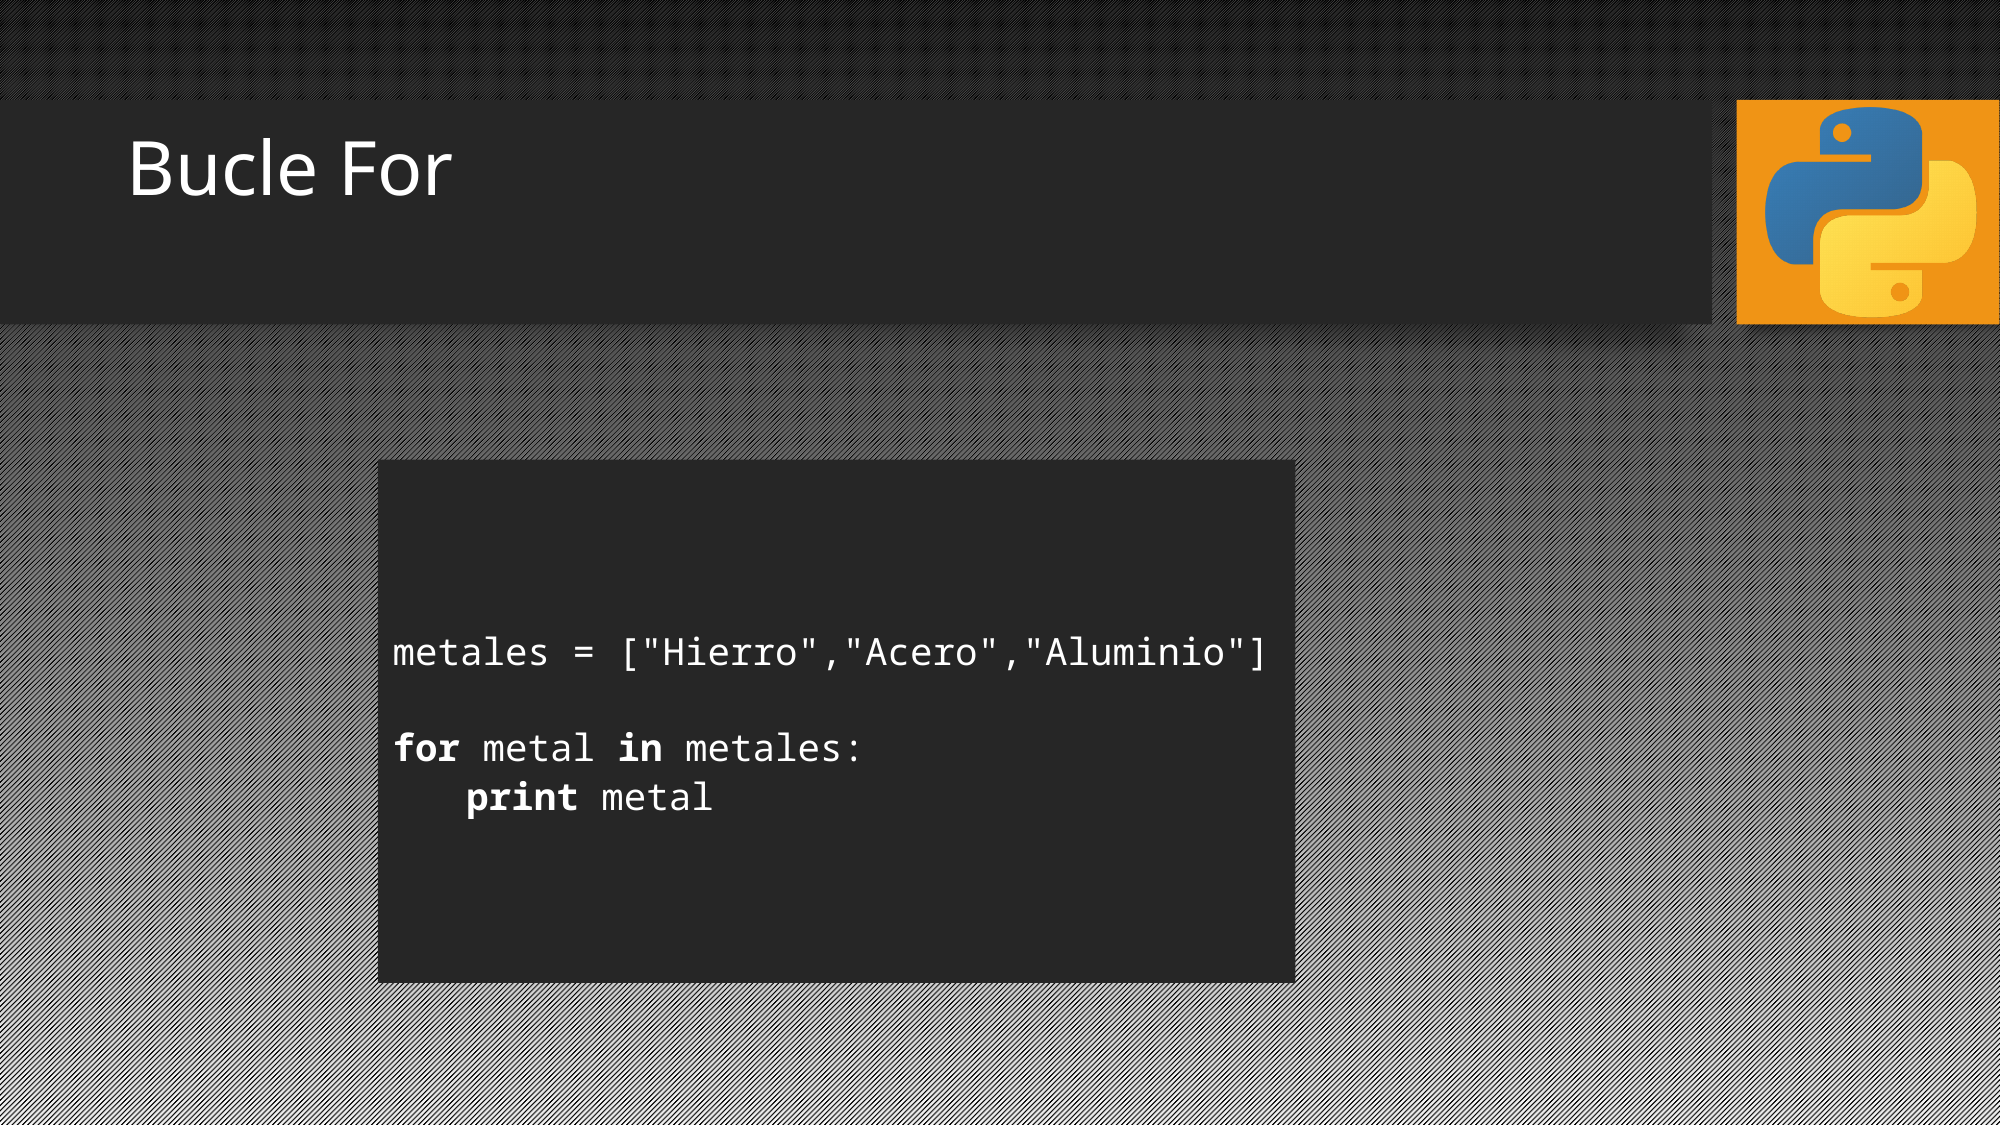

# Bucle For
metales = ["Hierro","Acero","Aluminio"]
for metal in metales:
	print metal